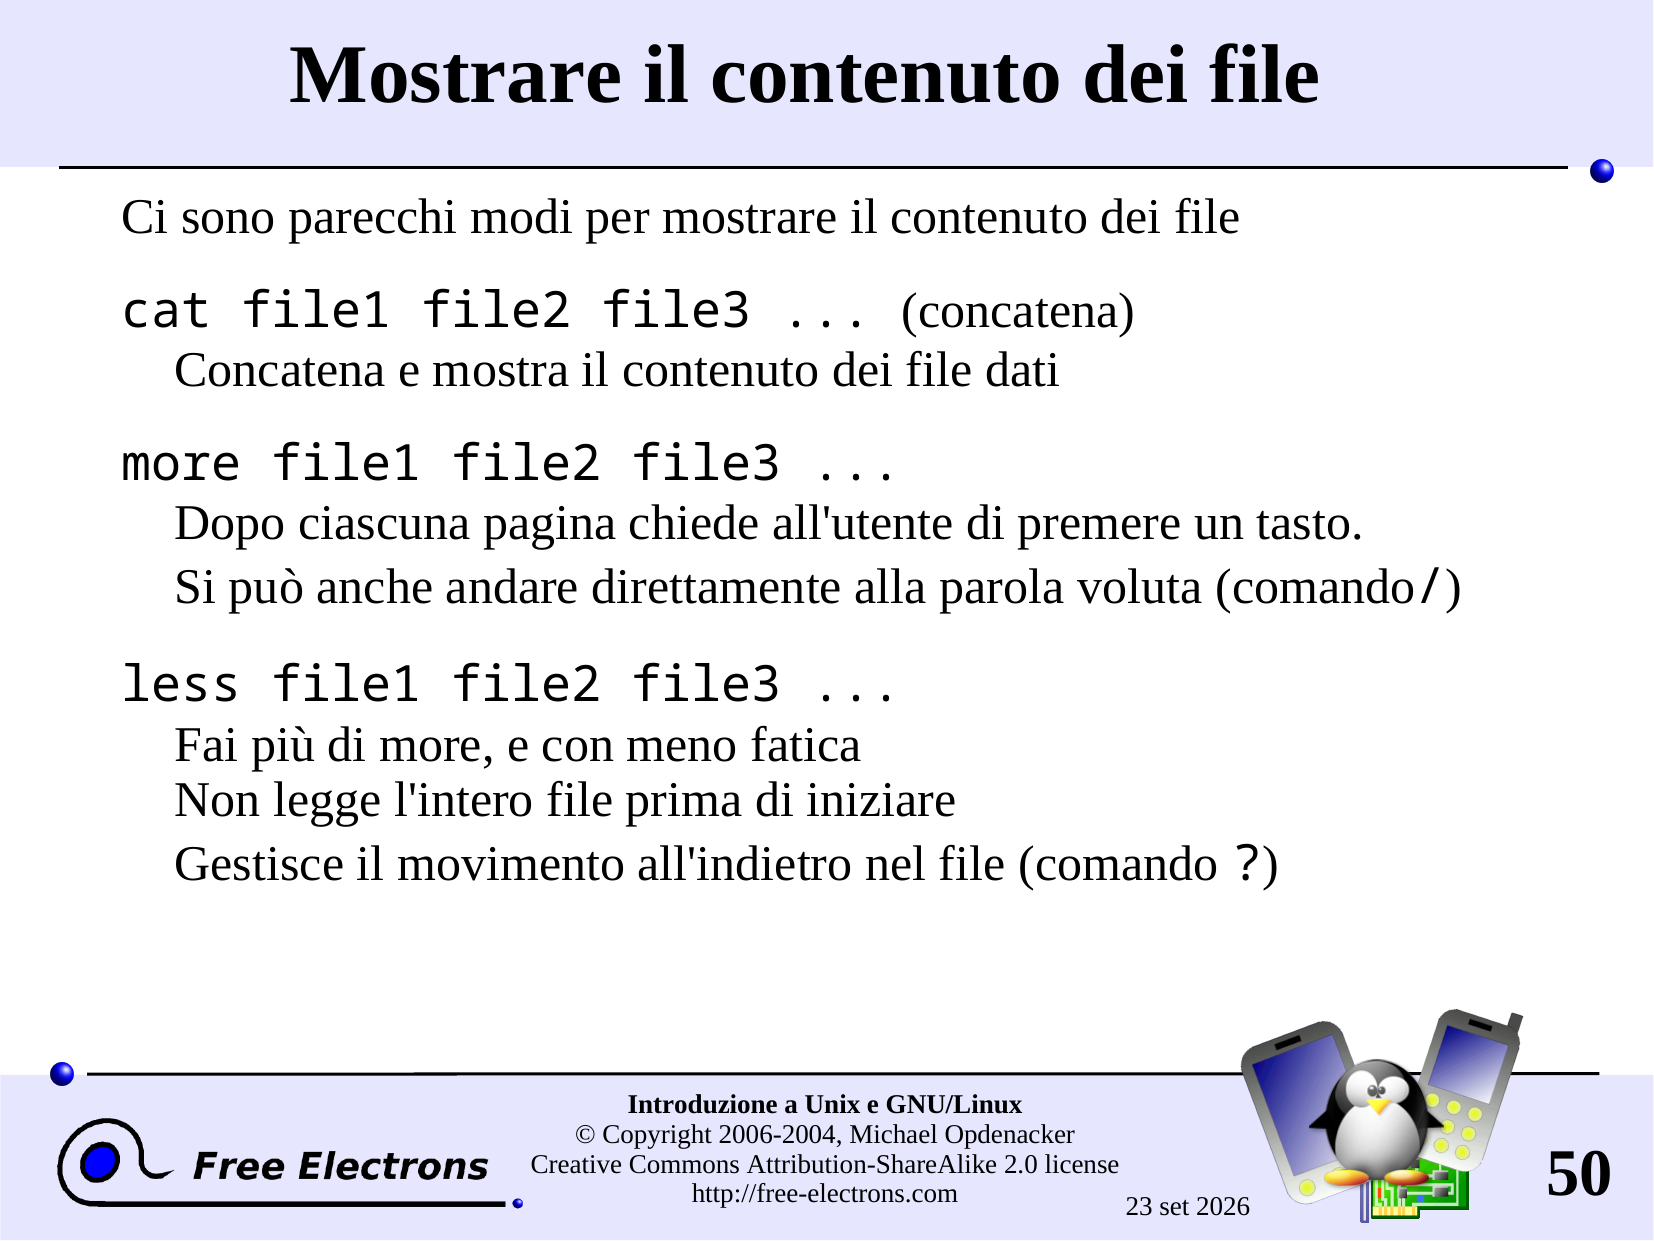

# Mostrare il contenuto dei file
Ci sono parecchi modi per mostrare il contenuto dei file
cat file1 file2 file3 ... (concatena)
Concatena e mostra il contenuto dei file dati
more file1 file2 file3 ...
Dopo ciascuna pagina chiede all'utente di premere un tasto.
Si può anche andare direttamente alla parola voluta (comando/)
less file1 file2 file3 ...
Fai più di more, e con meno fatica
Non legge l'intero file prima di iniziare
Gestisce il movimento all'indietro nel file (comando ?)